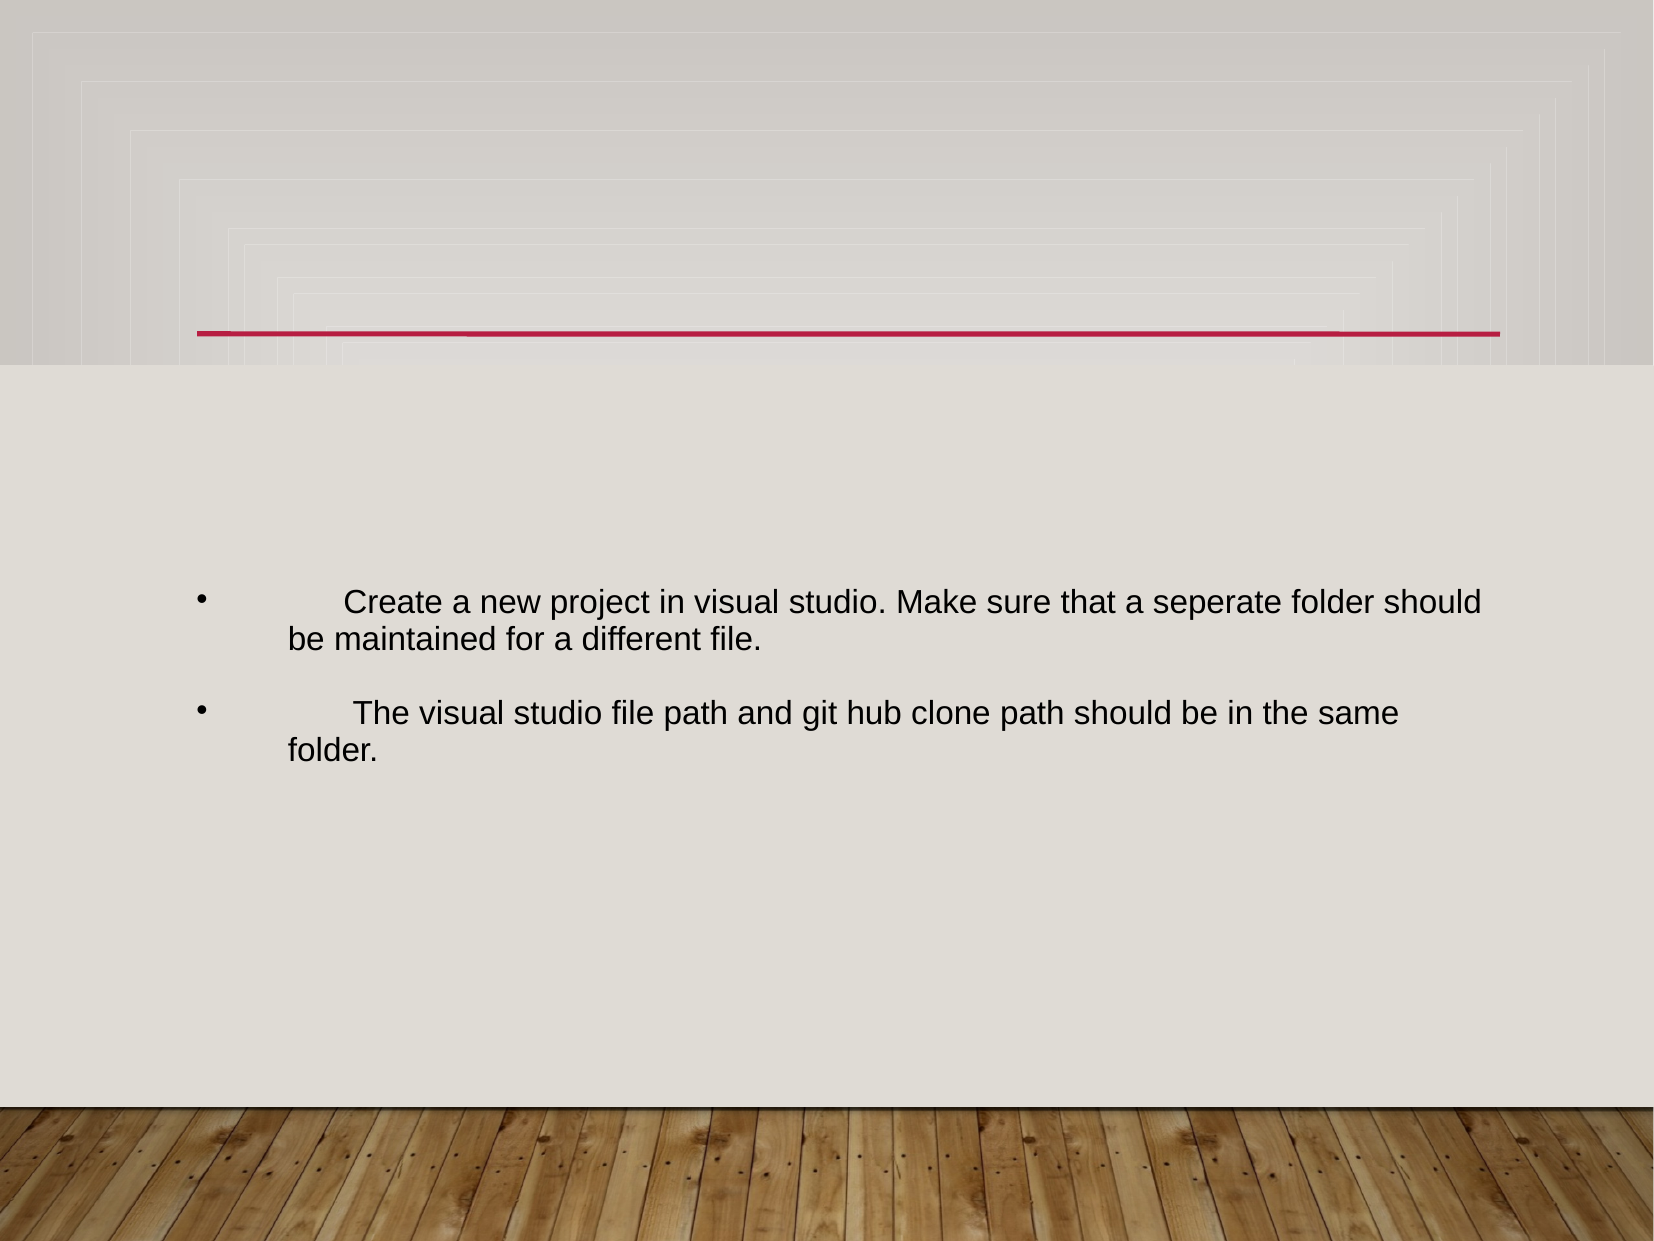

# Create a new project in visual studio. Make sure that a seperate folder should be maintained for a different file.
 The visual studio file path and git hub clone path should be in the same folder.